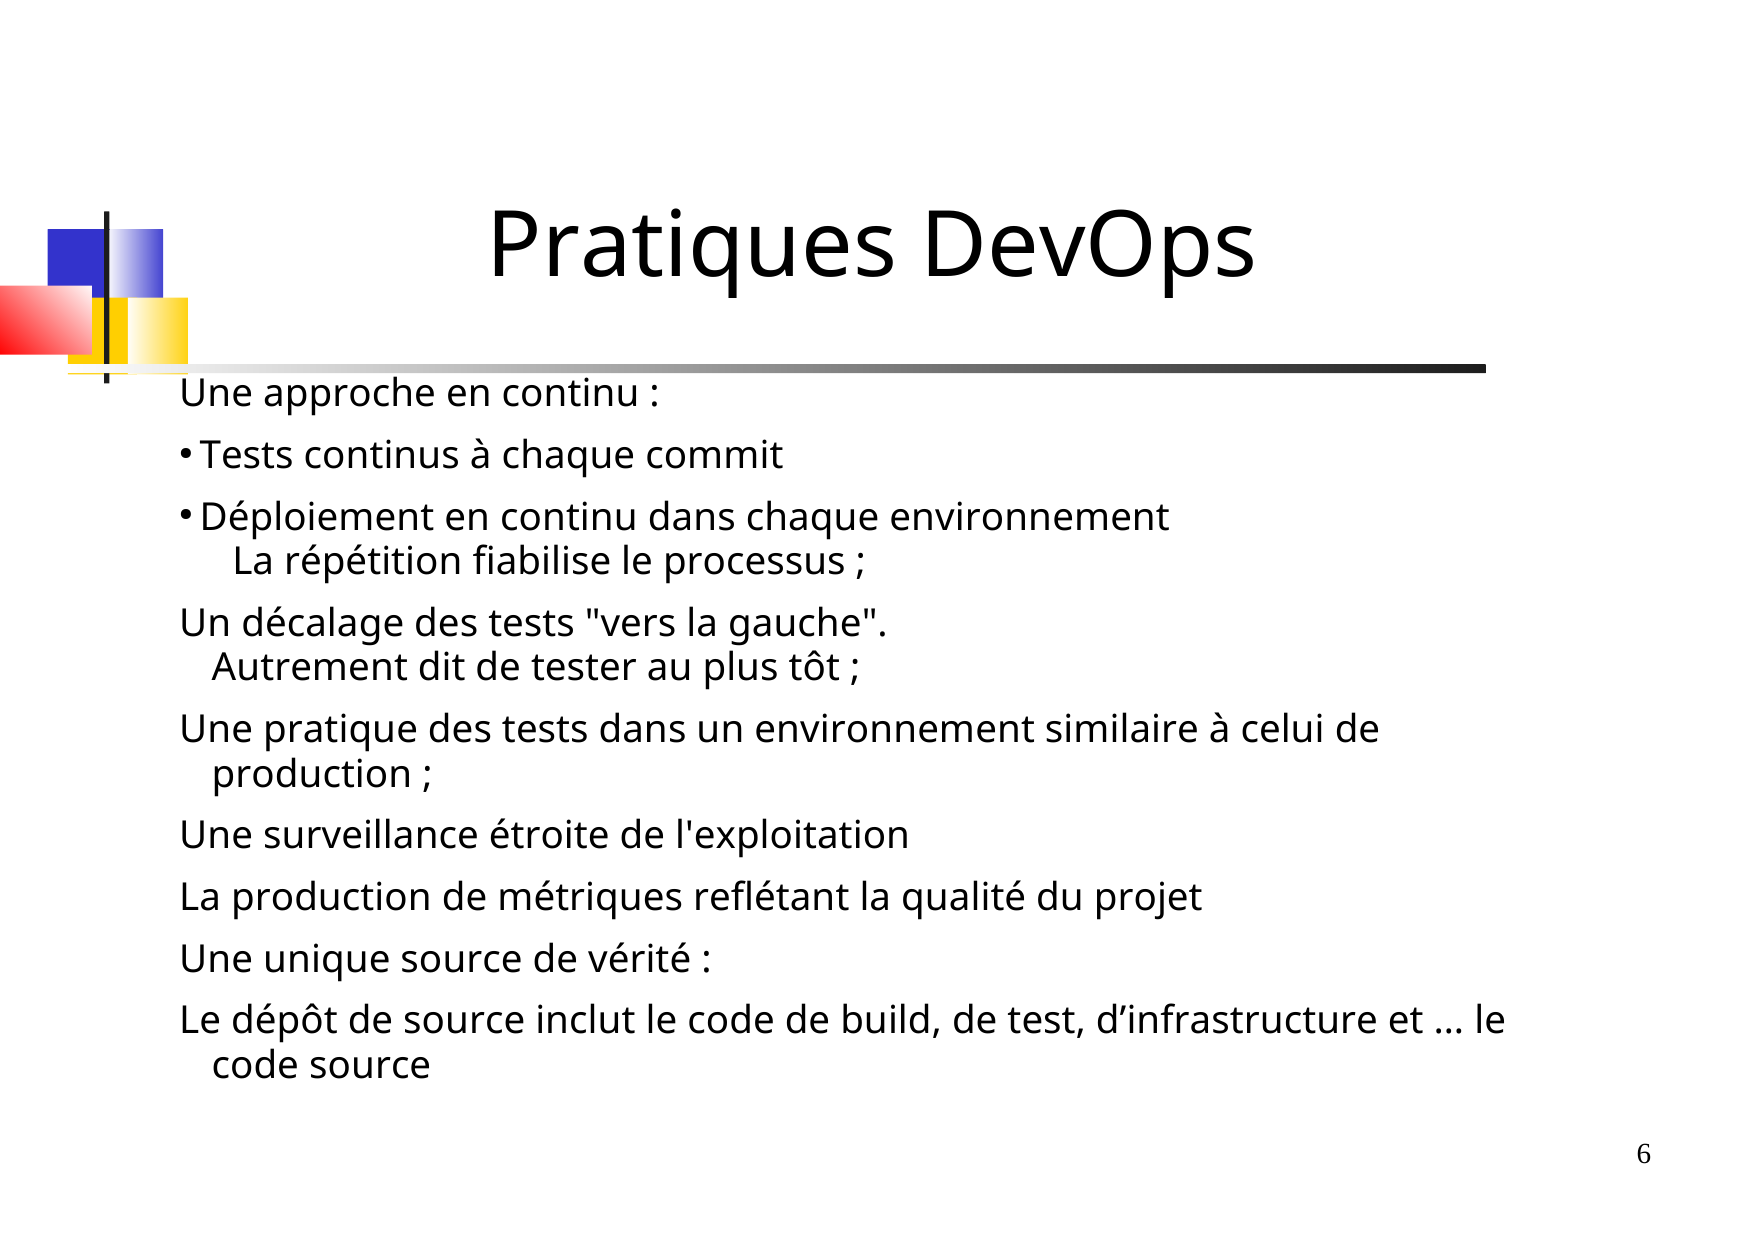

# Pratiques DevOps
Une approche en continu :
Tests continus à chaque commit
Déploiement en continu dans chaque environnement
La répétition fiabilise le processus ;
Un décalage des tests "vers la gauche".
Autrement dit de tester au plus tôt ;
Une pratique des tests dans un environnement similaire à celui de production ;
Une surveillance étroite de l'exploitation
La production de métriques reflétant la qualité du projet
Une unique source de vérité :
Le dépôt de source inclut le code de build, de test, d’infrastructure et … le code source